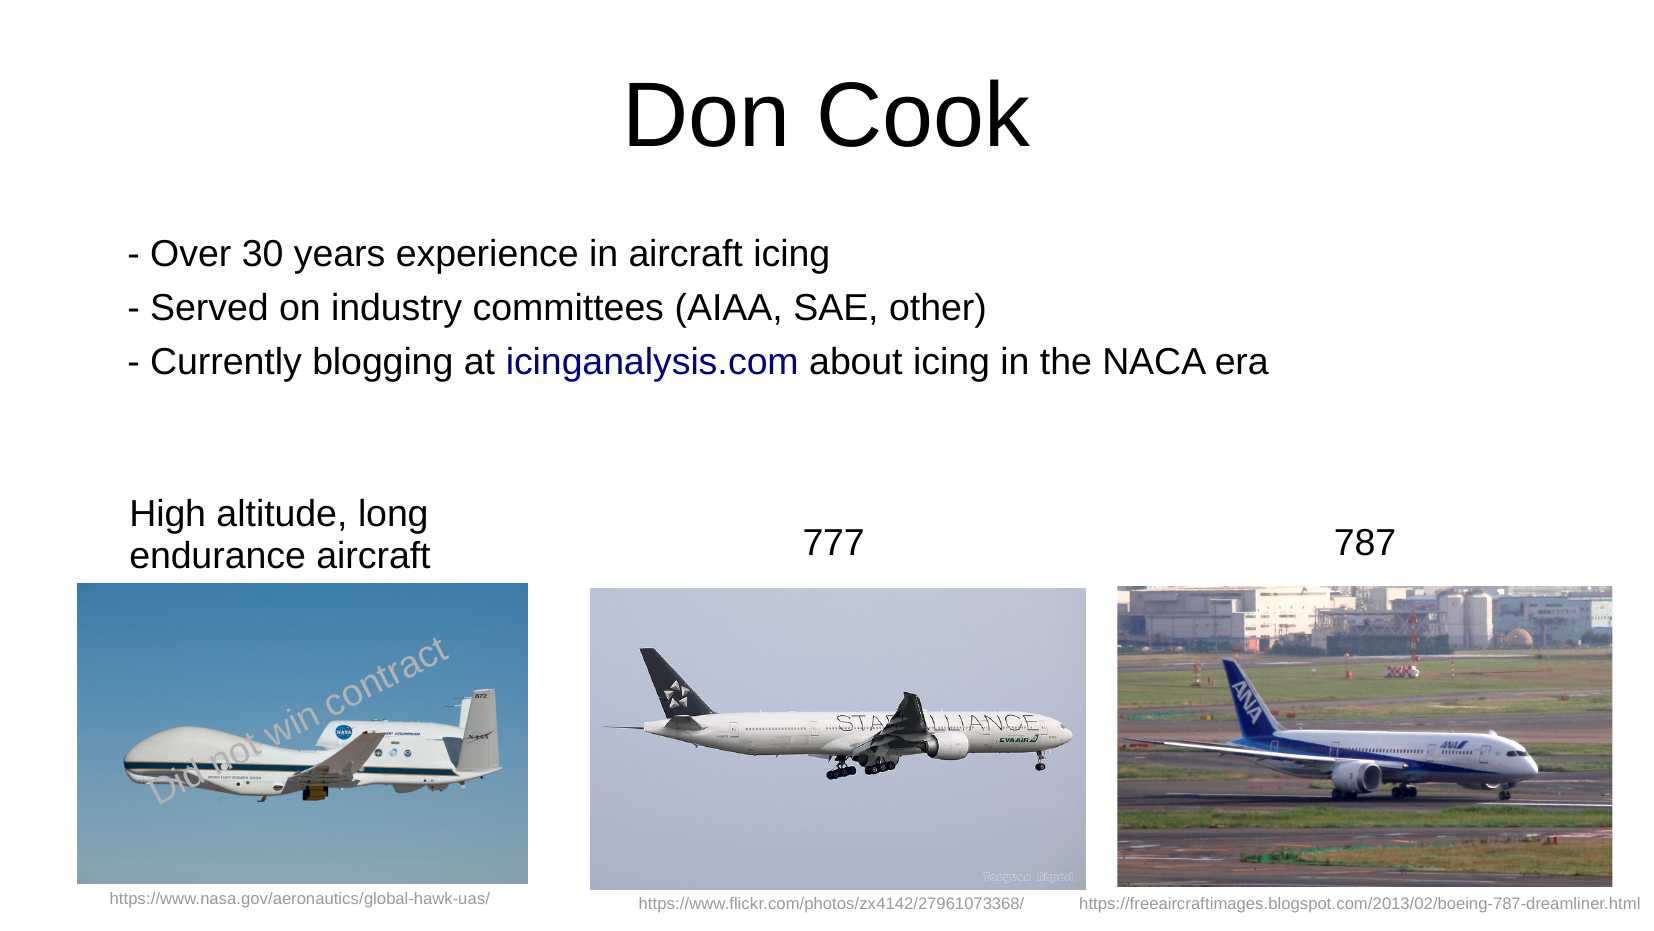

# Don Cook
- Over 30 years experience in aircraft icing
- Served on industry committees (AIAA, SAE, other)
- Currently blogging at icinganalysis.com about icing in the NACA era
High altitude, long endurance aircraft
777
787
Did not win contract
https://www.nasa.gov/aeronautics/global-hawk-uas/
https://www.flickr.com/photos/zx4142/27961073368/
https://freeaircraftimages.blogspot.com/2013/02/boeing-787-dreamliner.html